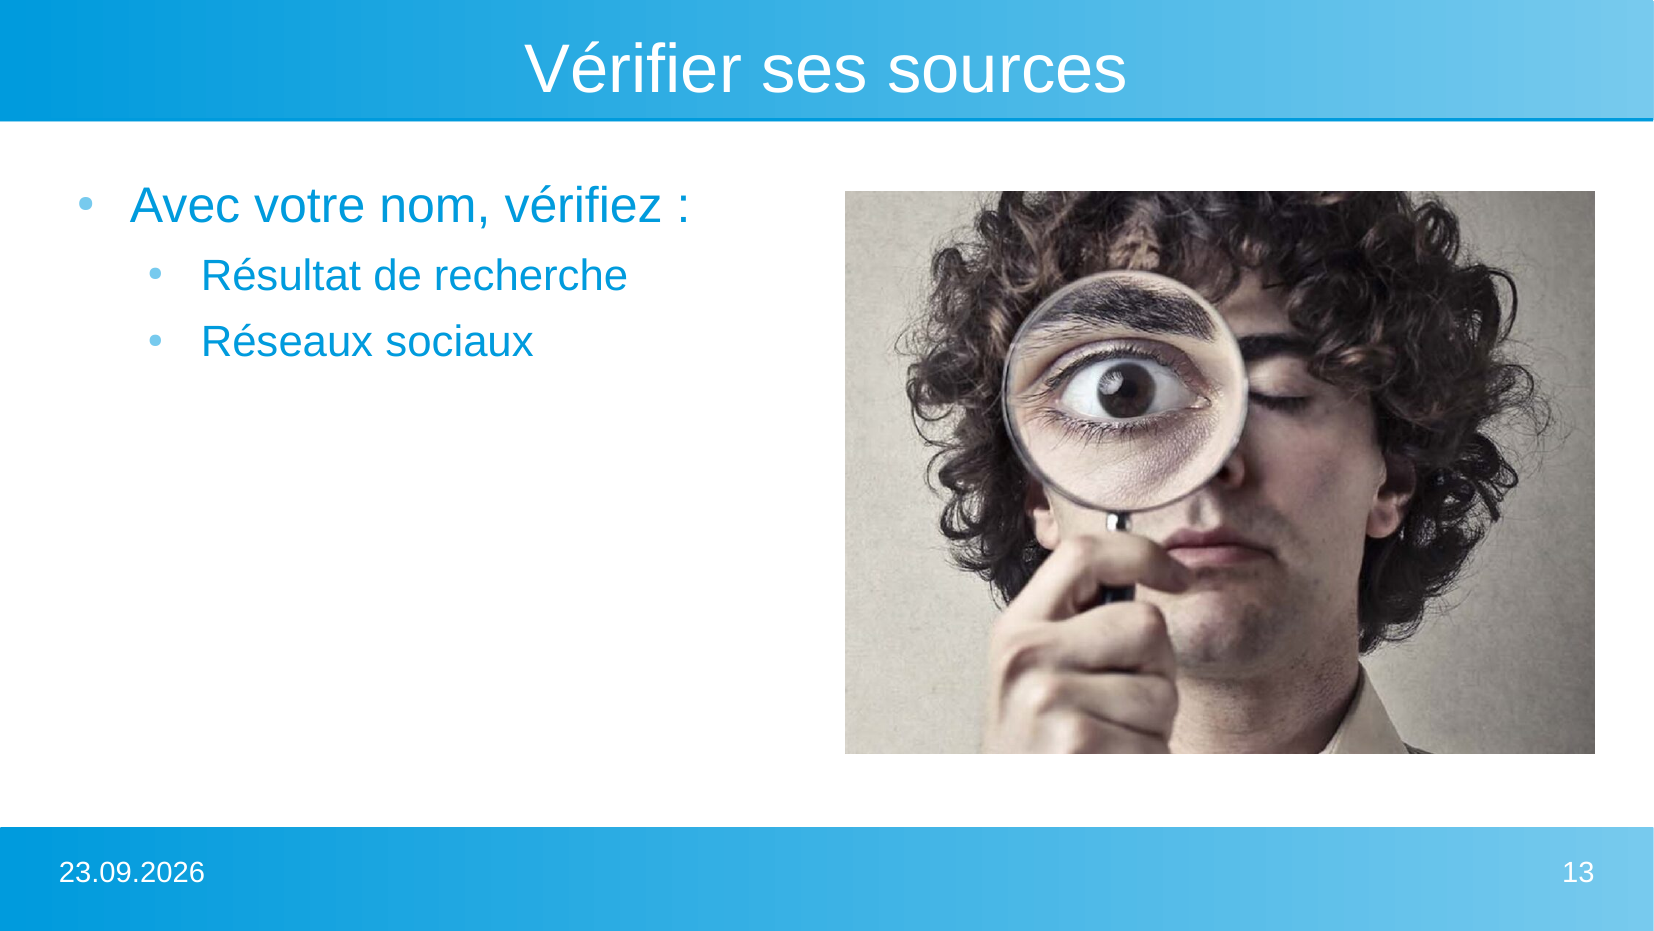

# Vérifier ses sources
Avec votre nom, vérifiez :
Résultat de recherche
Réseaux sociaux
13